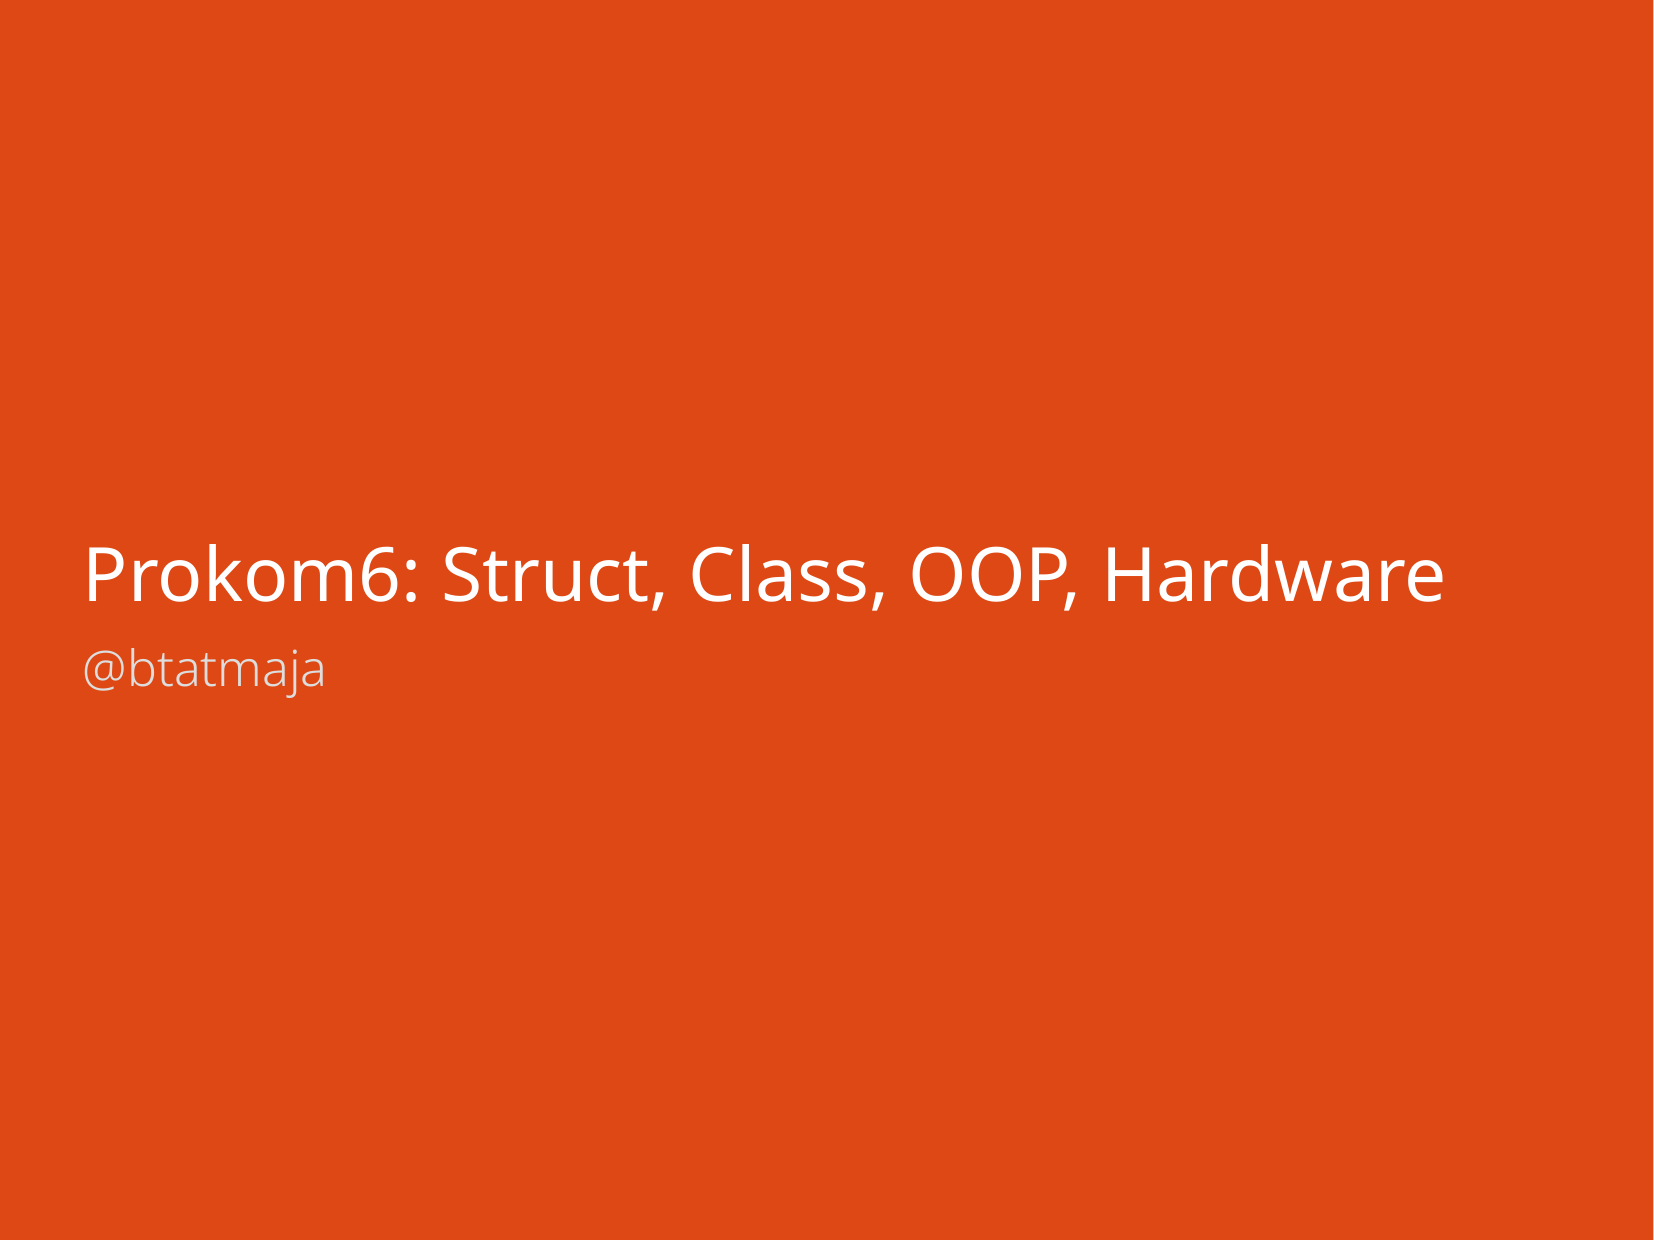

# Prokom6: Struct, Class, OOP, Hardware
@btatmaja